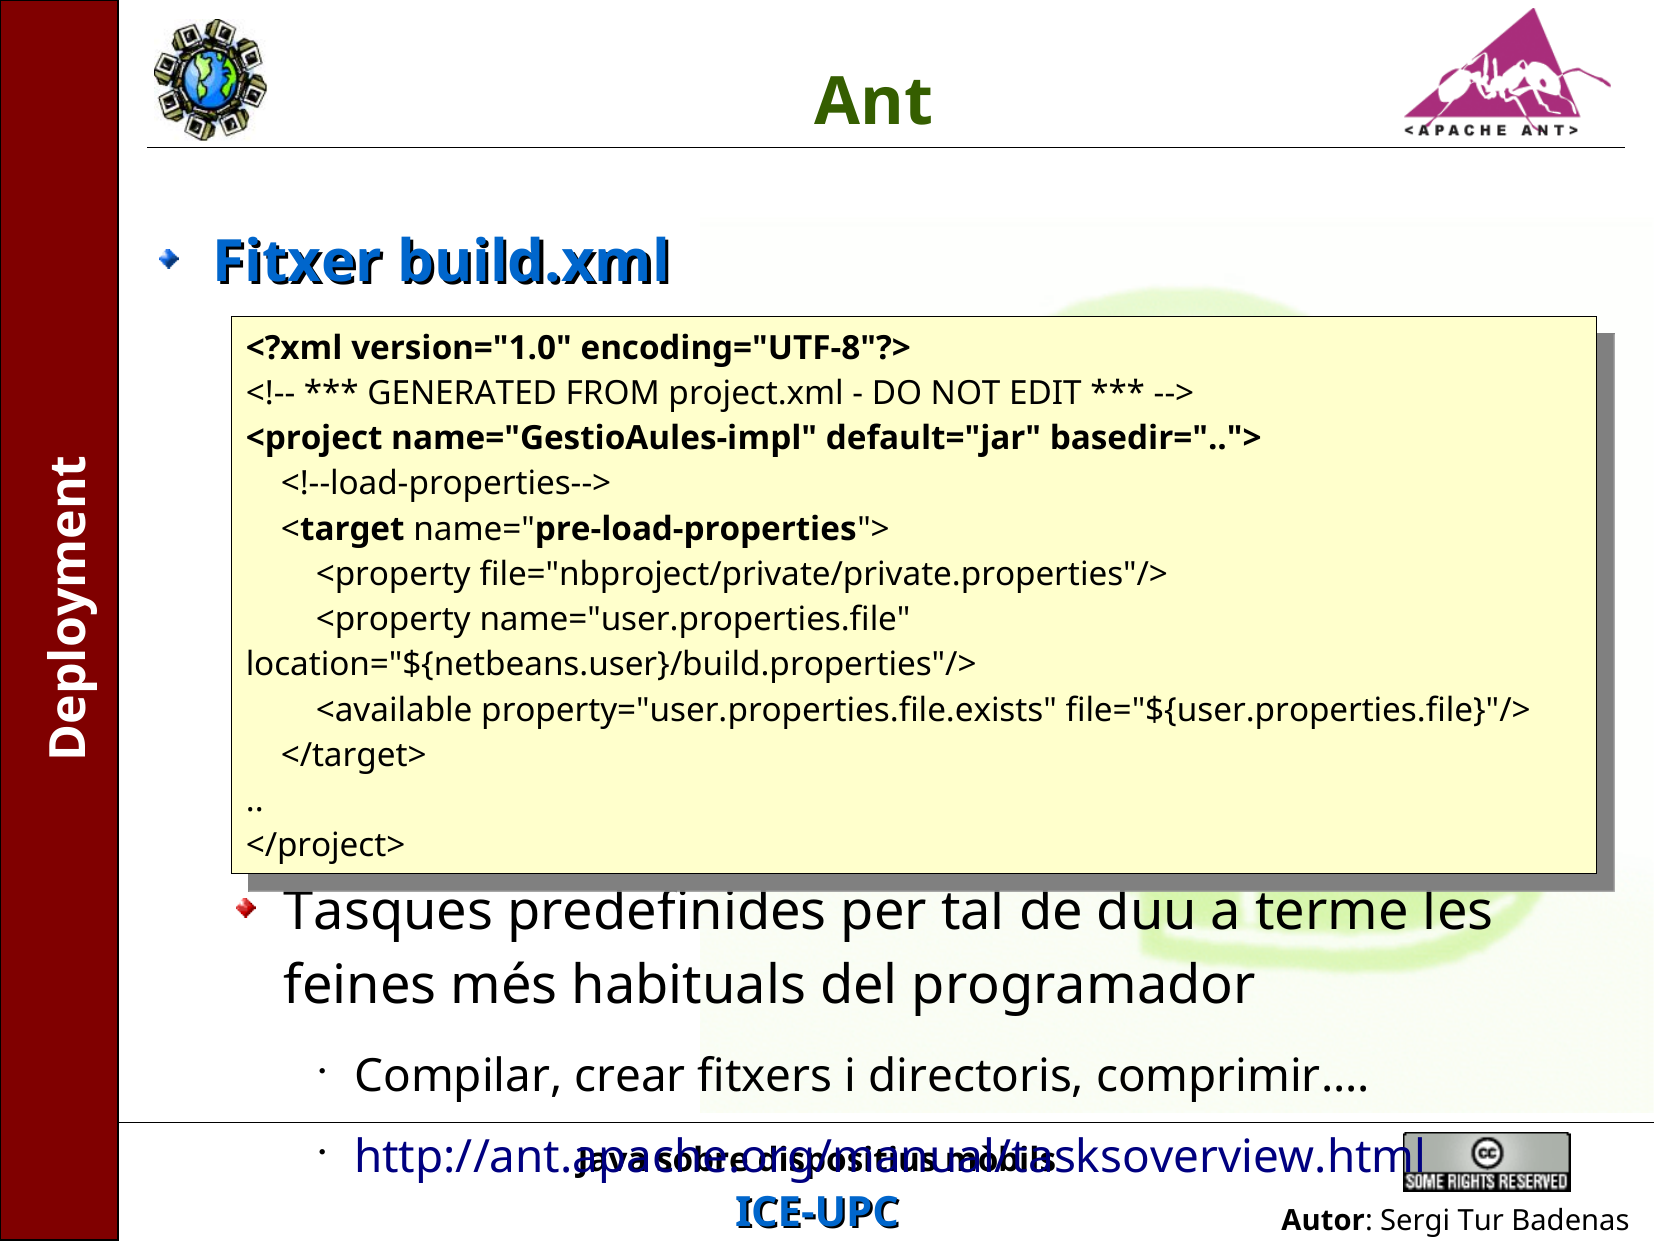

# Ant
Fitxer build.xml
Tasques predefinides per tal de duu a terme les feines més habituals del programador
Compilar, crear fitxers i directoris, comprimir....
http://ant.apache.org/manual/tasksoverview.html
<?xml version="1.0" encoding="UTF-8"?>
<!-- *** GENERATED FROM project.xml - DO NOT EDIT *** -->
<project name="GestioAules-impl" default="jar" basedir="..">
 <!--load-properties-->
 <target name="pre-load-properties">
 <property file="nbproject/private/private.properties"/>
 <property name="user.properties.file" location="${netbeans.user}/build.properties"/>
 <available property="user.properties.file.exists" file="${user.properties.file}"/>
 </target>
..
</project>